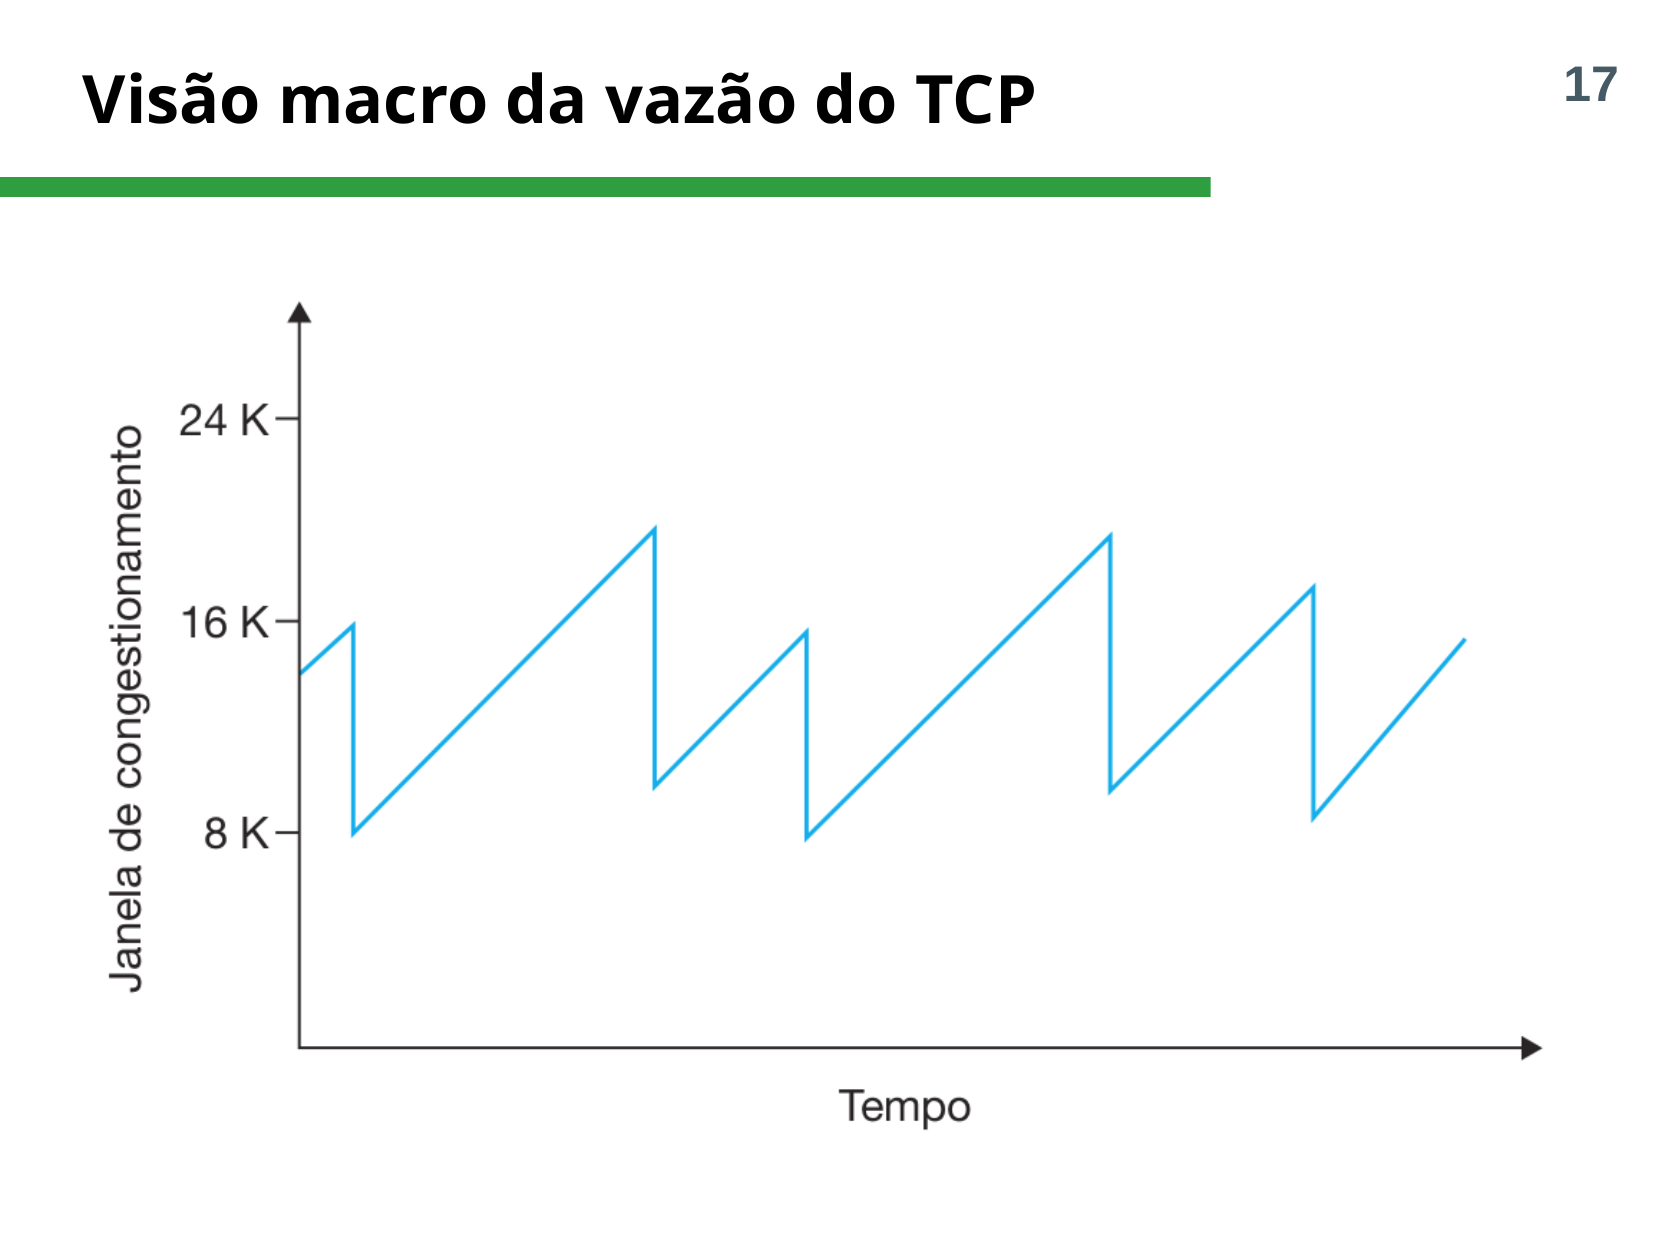

# Visão macro da vazão do TCP